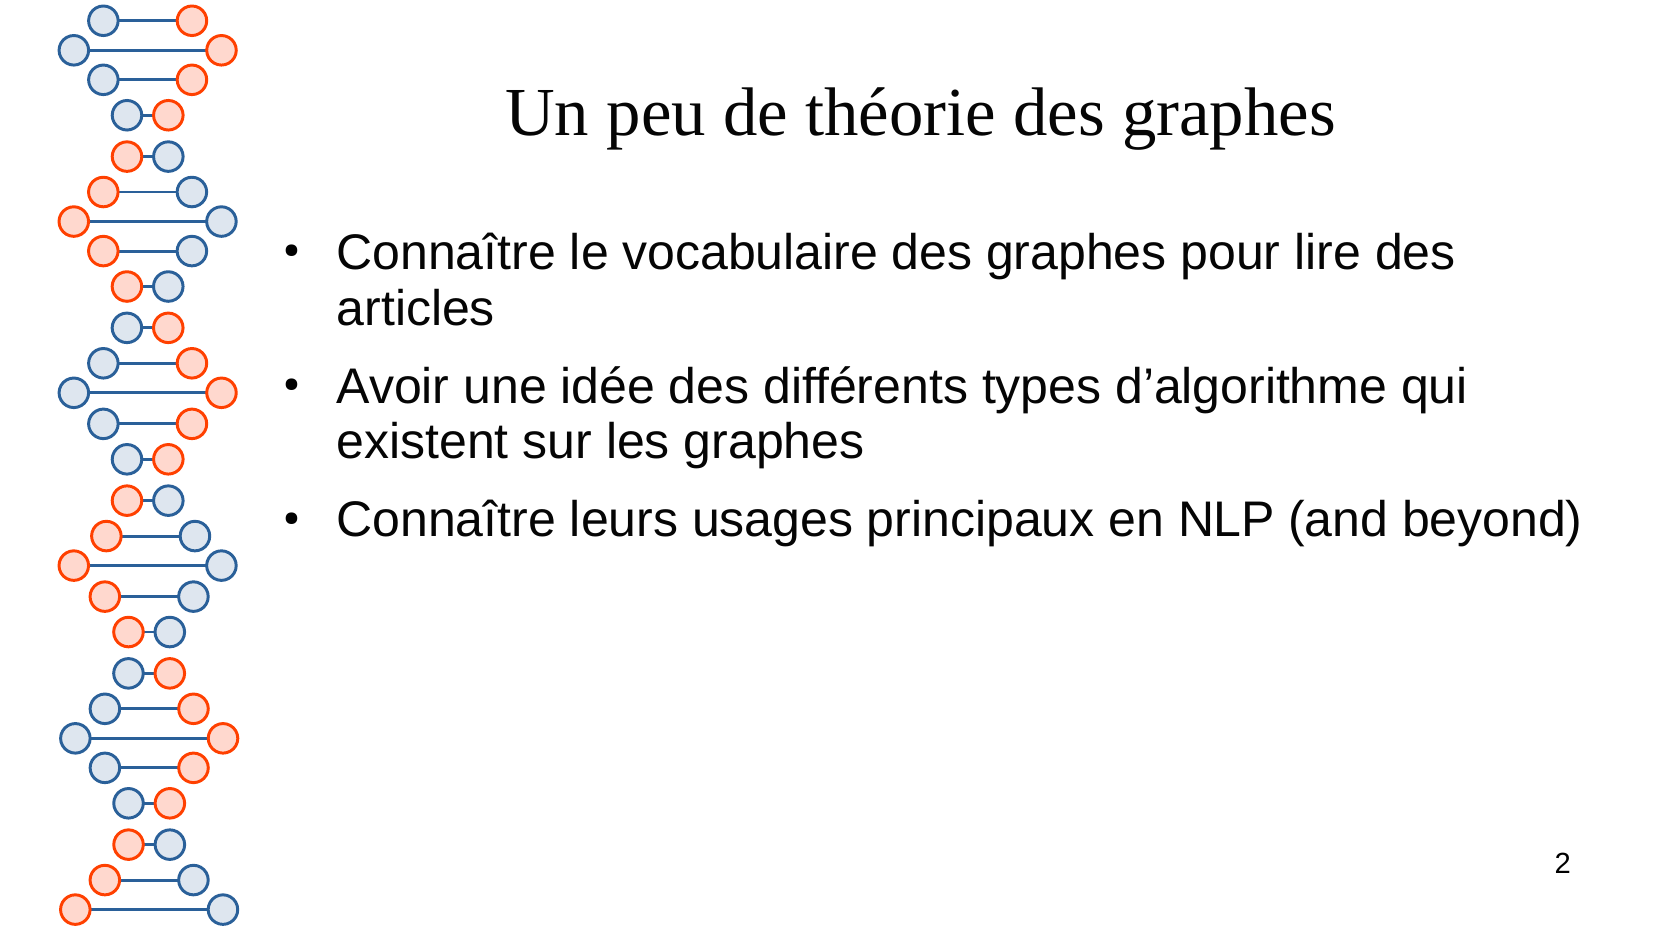

# Un peu de théorie des graphes
Connaître le vocabulaire des graphes pour lire des articles
Avoir une idée des différents types d’algorithme qui existent sur les graphes
Connaître leurs usages principaux en NLP (and beyond)
2